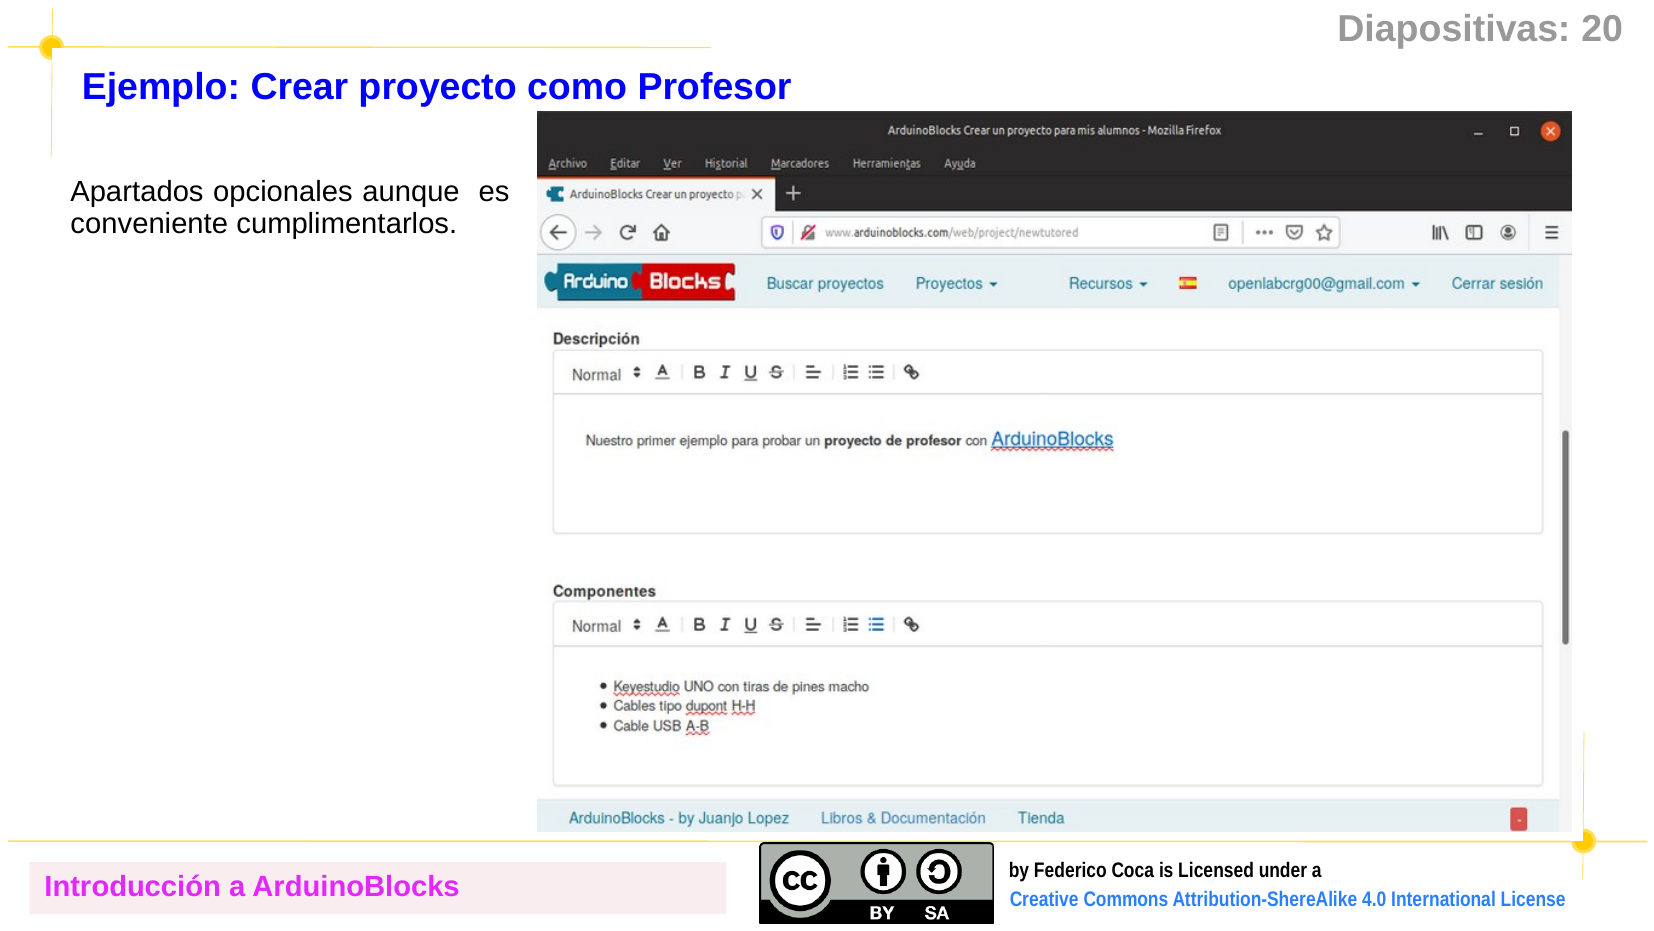

Diapositivas: 20
Ejemplo: Crear proyecto como Profesor
Apartados opcionales aunque es conveniente cumplimentarlos.
Introducción a ArduinoBlocks